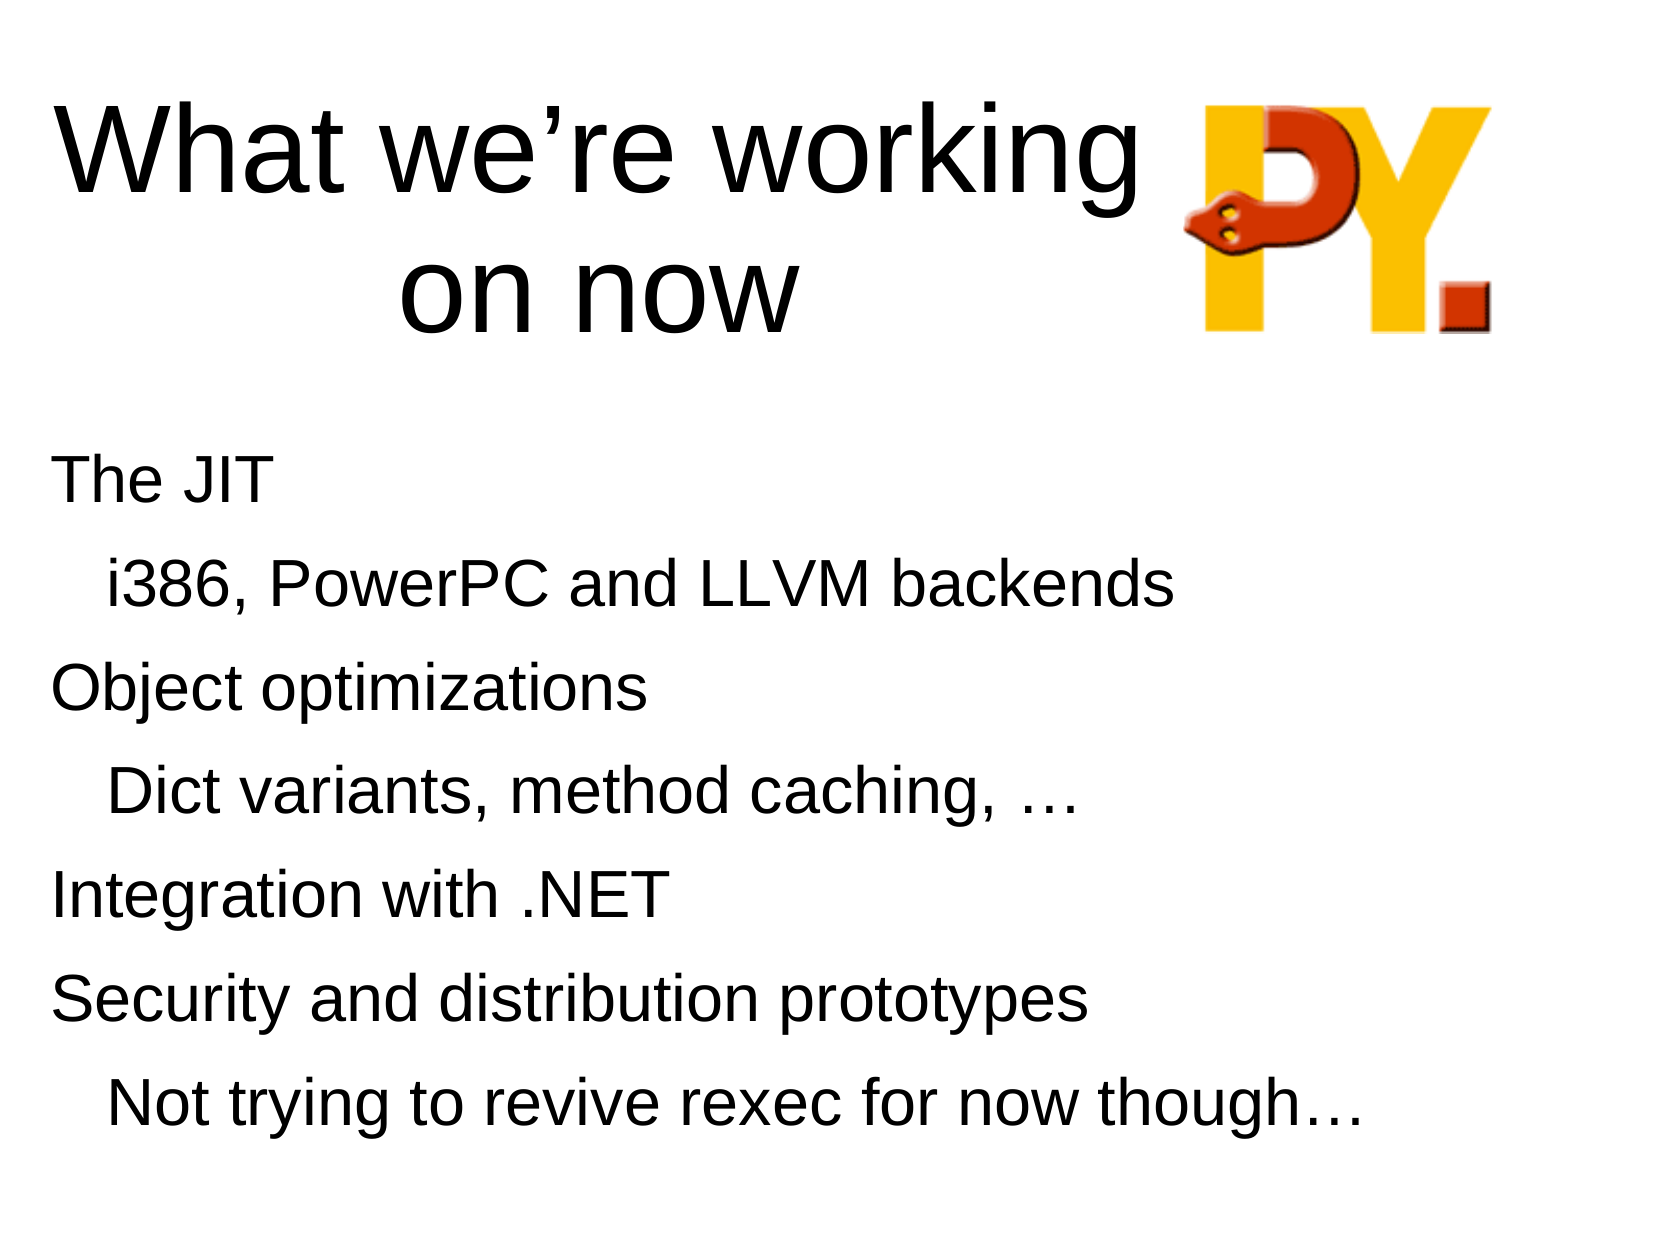

# What we’re working on now
The JIT
i386, PowerPC and LLVM backends
Object optimizations
Dict variants, method caching, …
Integration with .NET
Security and distribution prototypes
Not trying to revive rexec for now though…